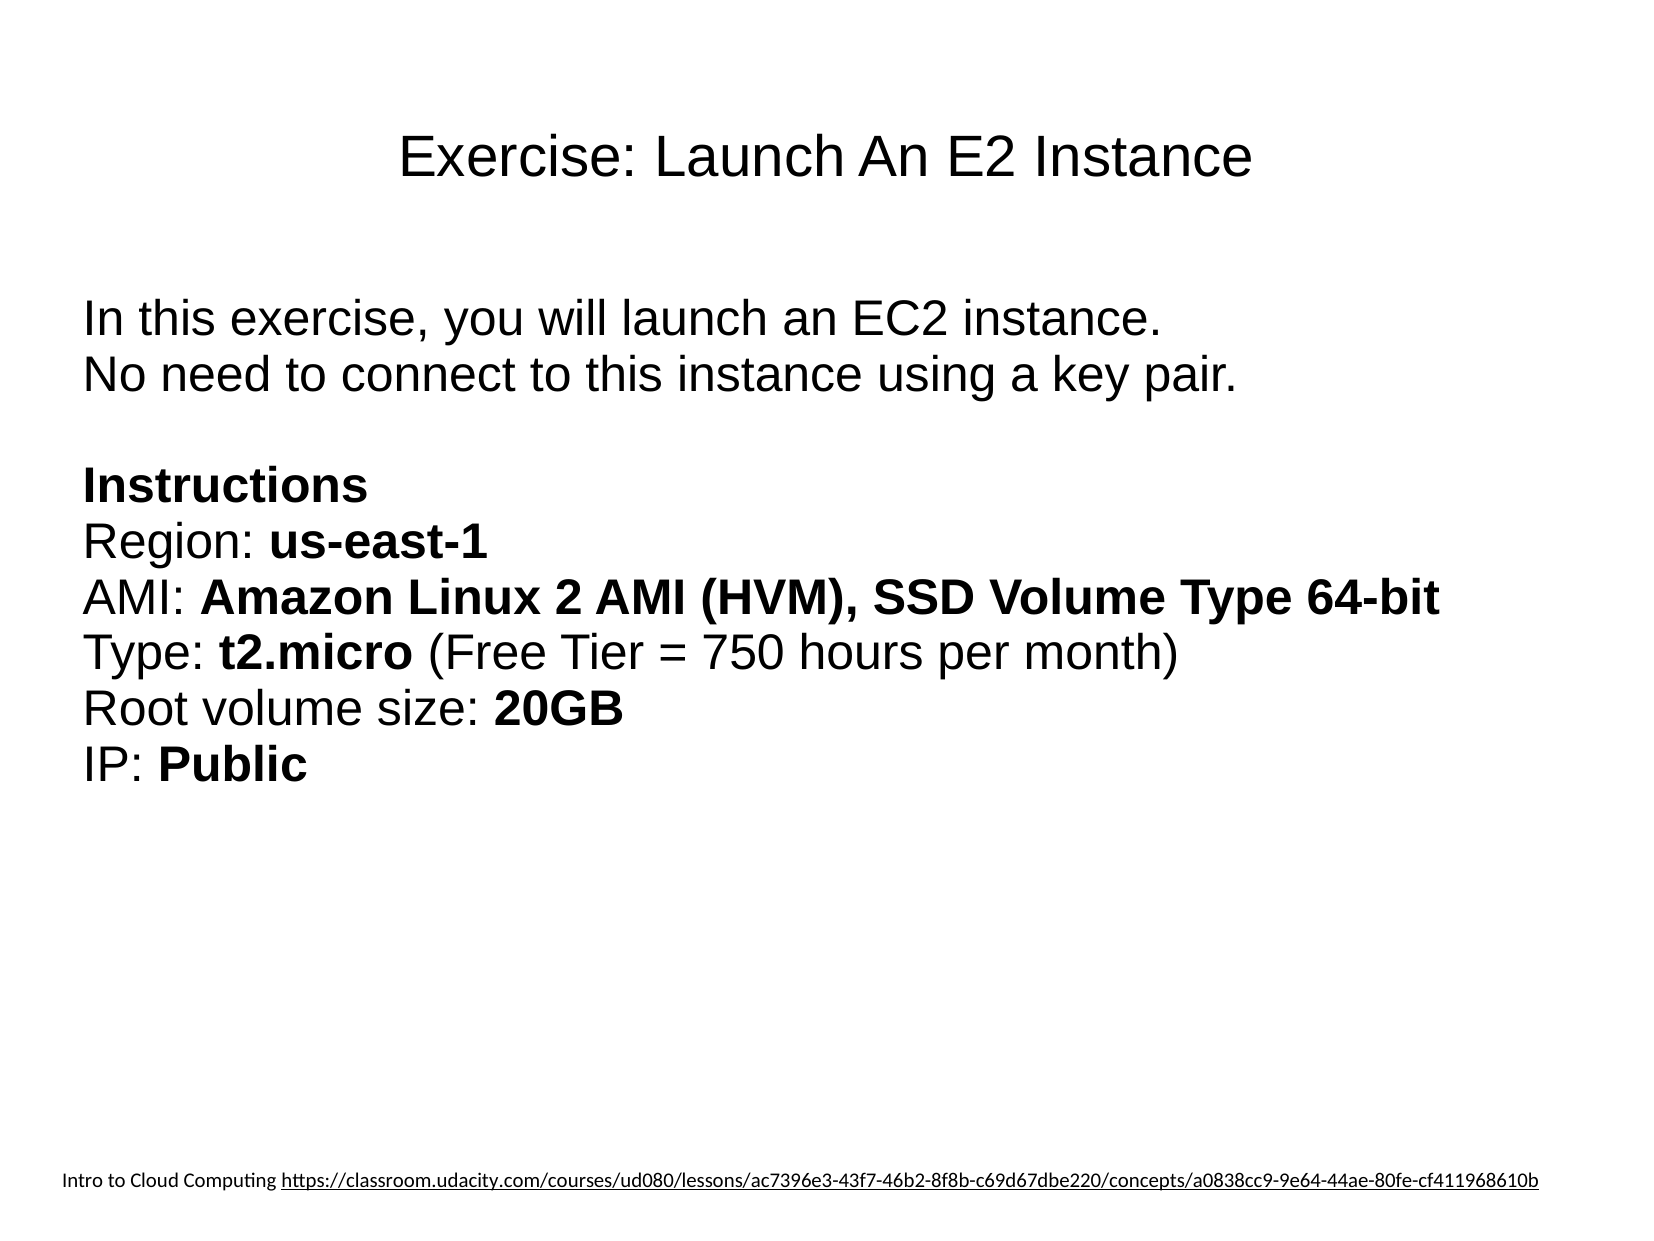

# Exercise: Launch An E2 Instance
In this exercise, you will launch an EC2 instance.
No need to connect to this instance using a key pair.
Instructions
Region: us-east-1
AMI: Amazon Linux 2 AMI (HVM), SSD Volume Type 64-bit
Type: t2.micro (Free Tier = 750 hours per month)
Root volume size: 20GB
IP: Public
Intro to Cloud Computing https://classroom.udacity.com/courses/ud080/lessons/ac7396e3-43f7-46b2-8f8b-c69d67dbe220/concepts/a0838cc9-9e64-44ae-80fe-cf411968610b